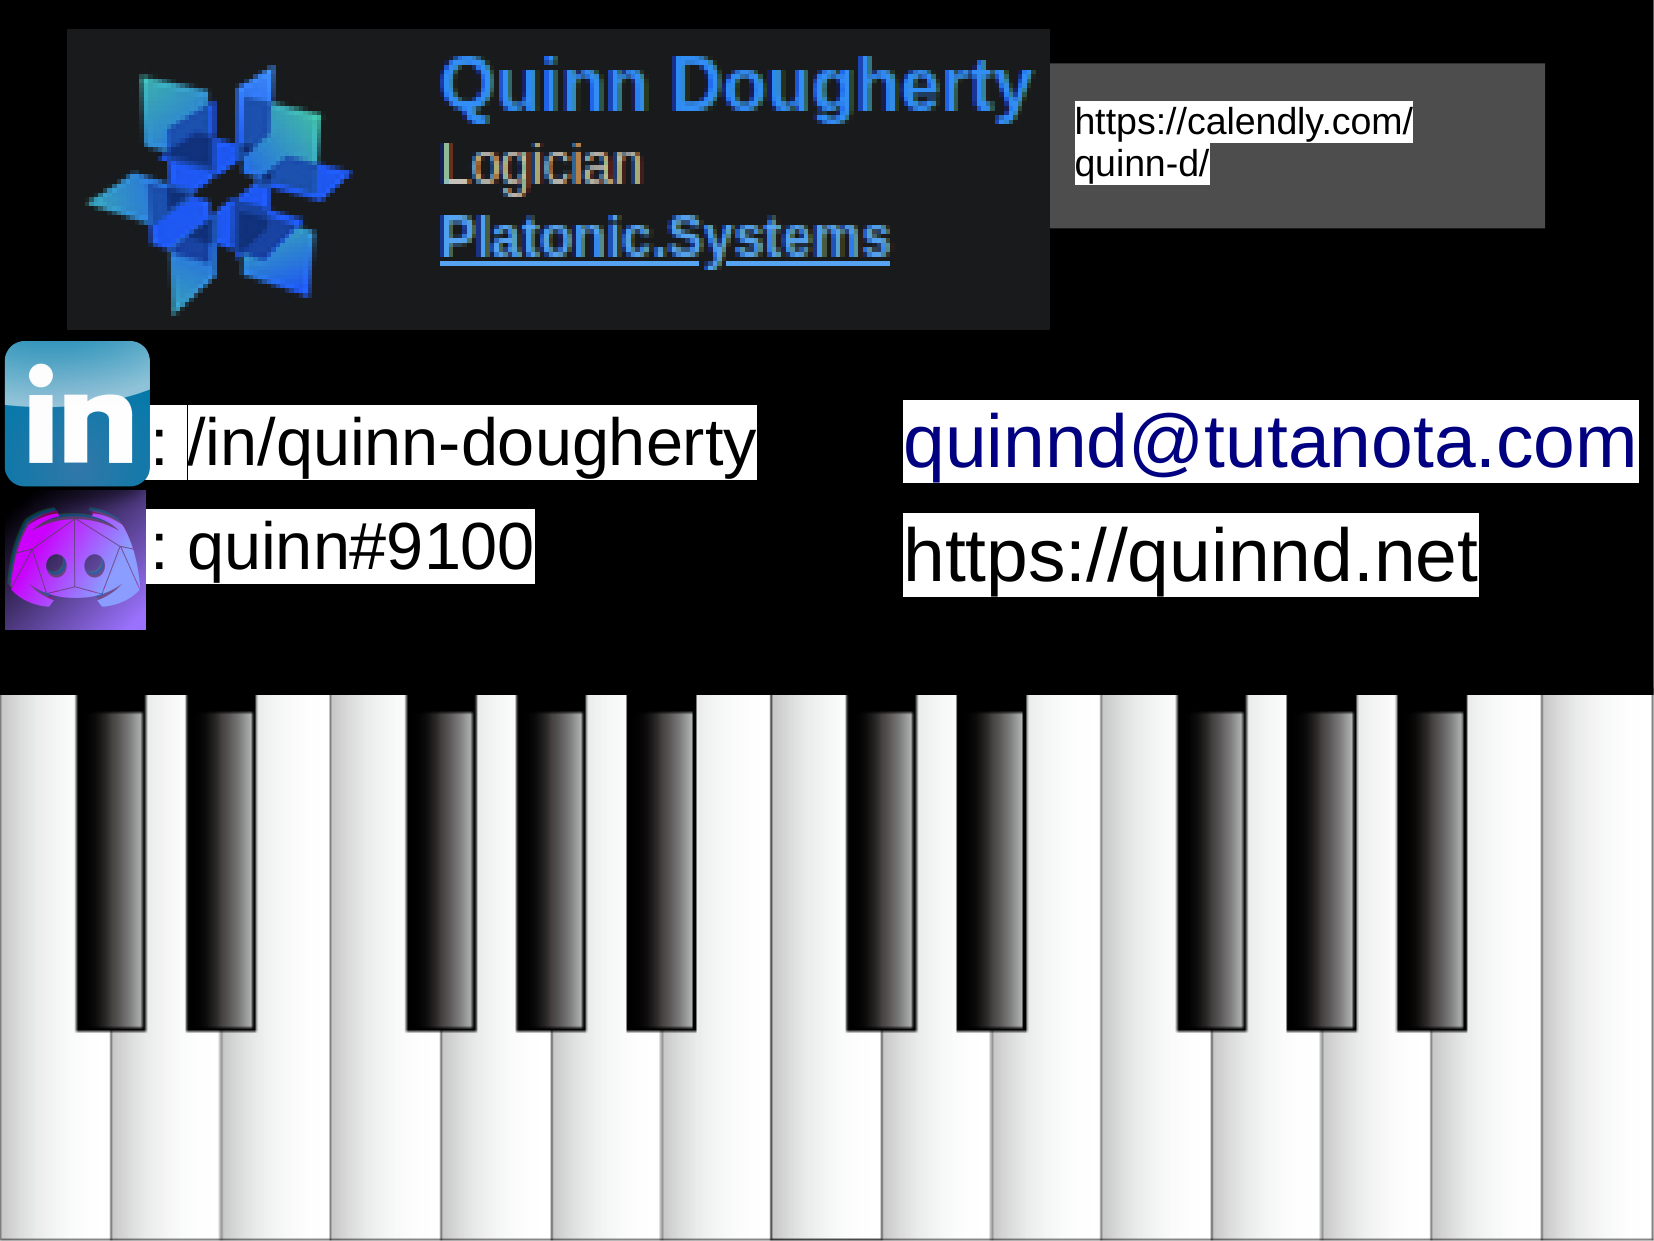

https://calendly.com/quinn-d/
quinnd@tutanota.com
https://quinnd.net
# : /in/quinn-dougherty
 : quinn#9100